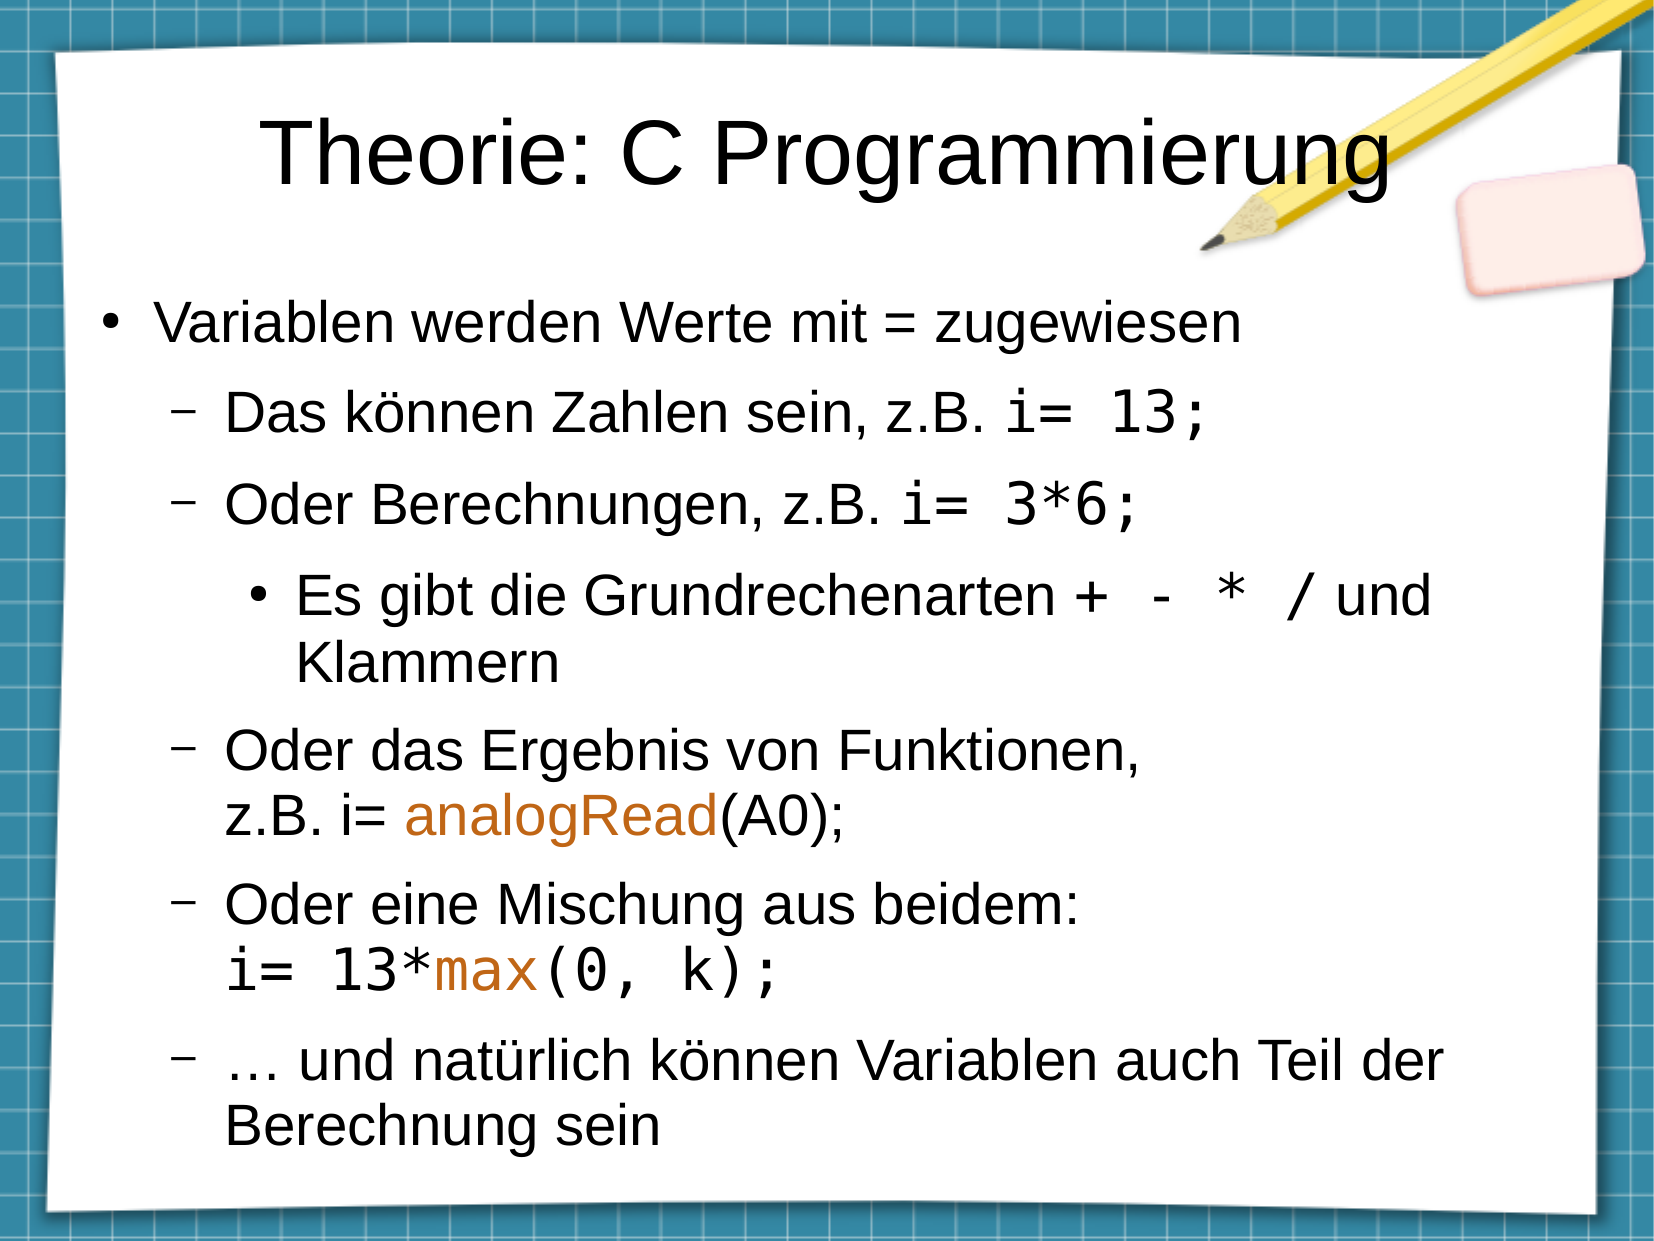

# Theorie: C Programmierung
Variablen werden Werte mit = zugewiesen
Das können Zahlen sein, z.B. i= 13;
Oder Berechnungen, z.B. i= 3*6;
Es gibt die Grundrechenarten + - * / und Klammern
Oder das Ergebnis von Funktionen,
z.B. i= analogRead(A0);
Oder eine Mischung aus beidem:
i= 13*max(0, k);
… und natürlich können Variablen auch Teil der Berechnung sein